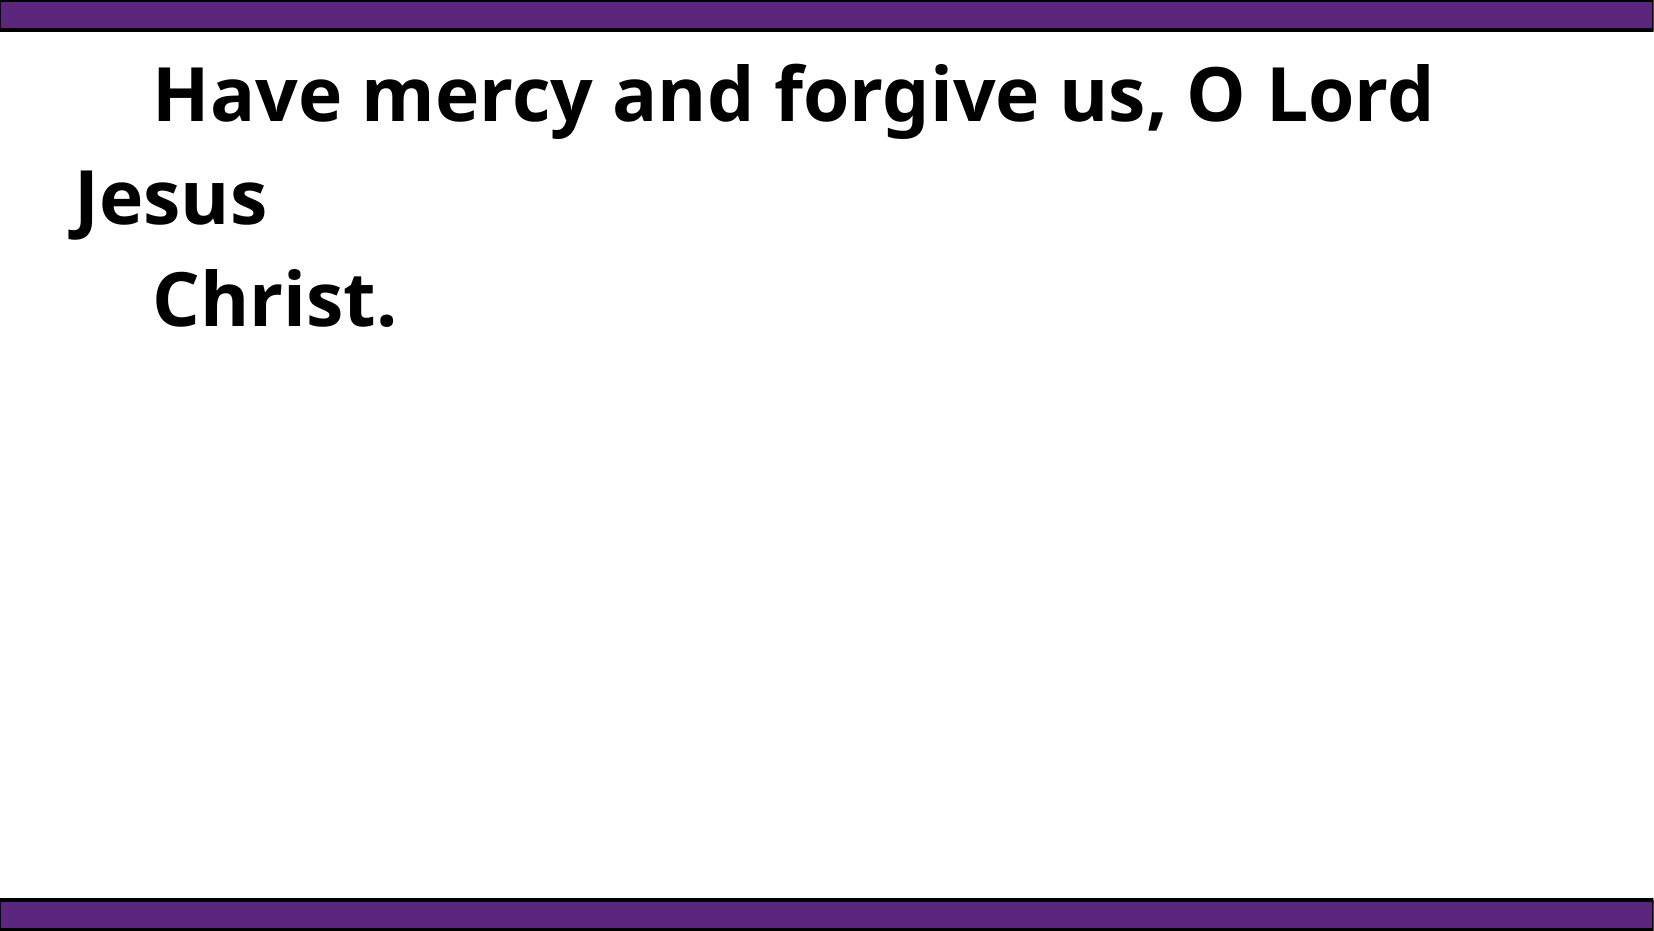

Have mercy and forgive us, O Lord Jesus
 Christ.